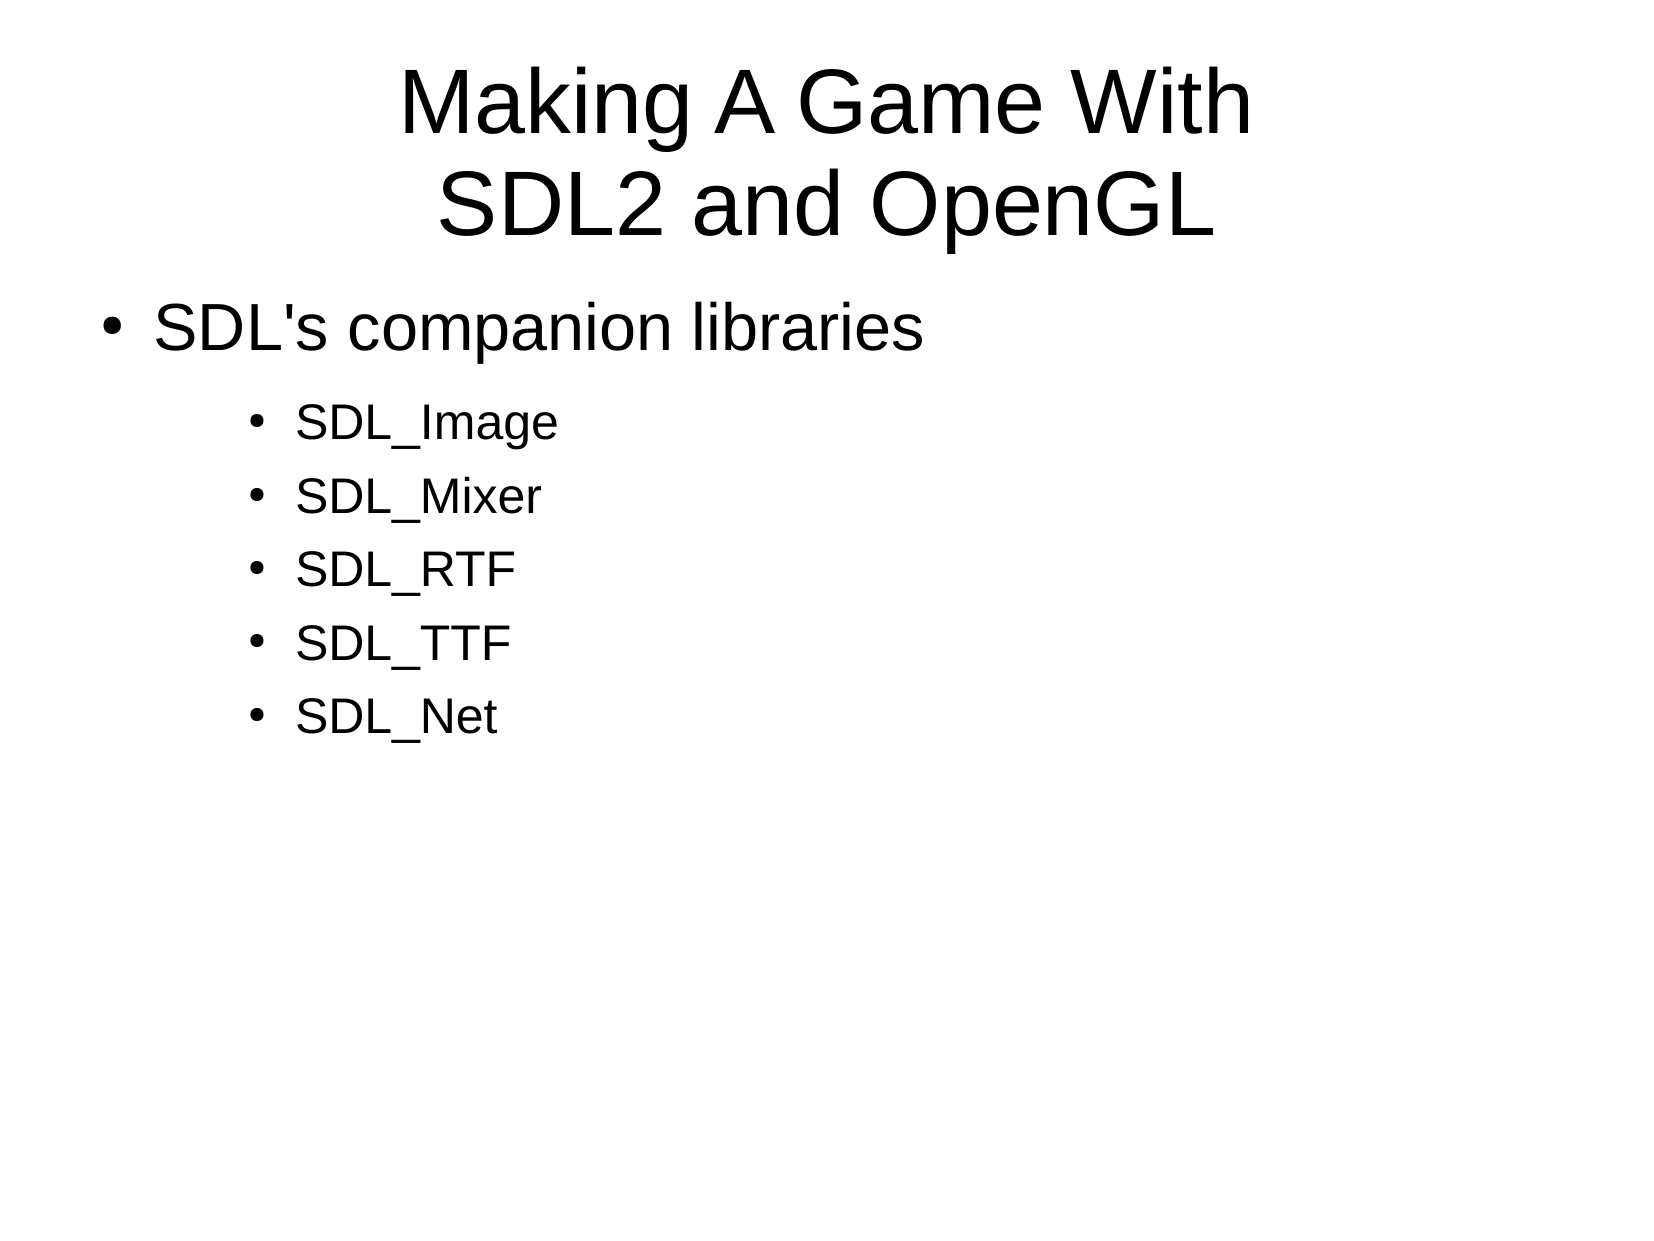

# Making A Game With SDL2 and OpenGL
SDL's companion libraries
SDL_Image
SDL_Mixer
SDL_RTF
SDL_TTF
SDL_Net